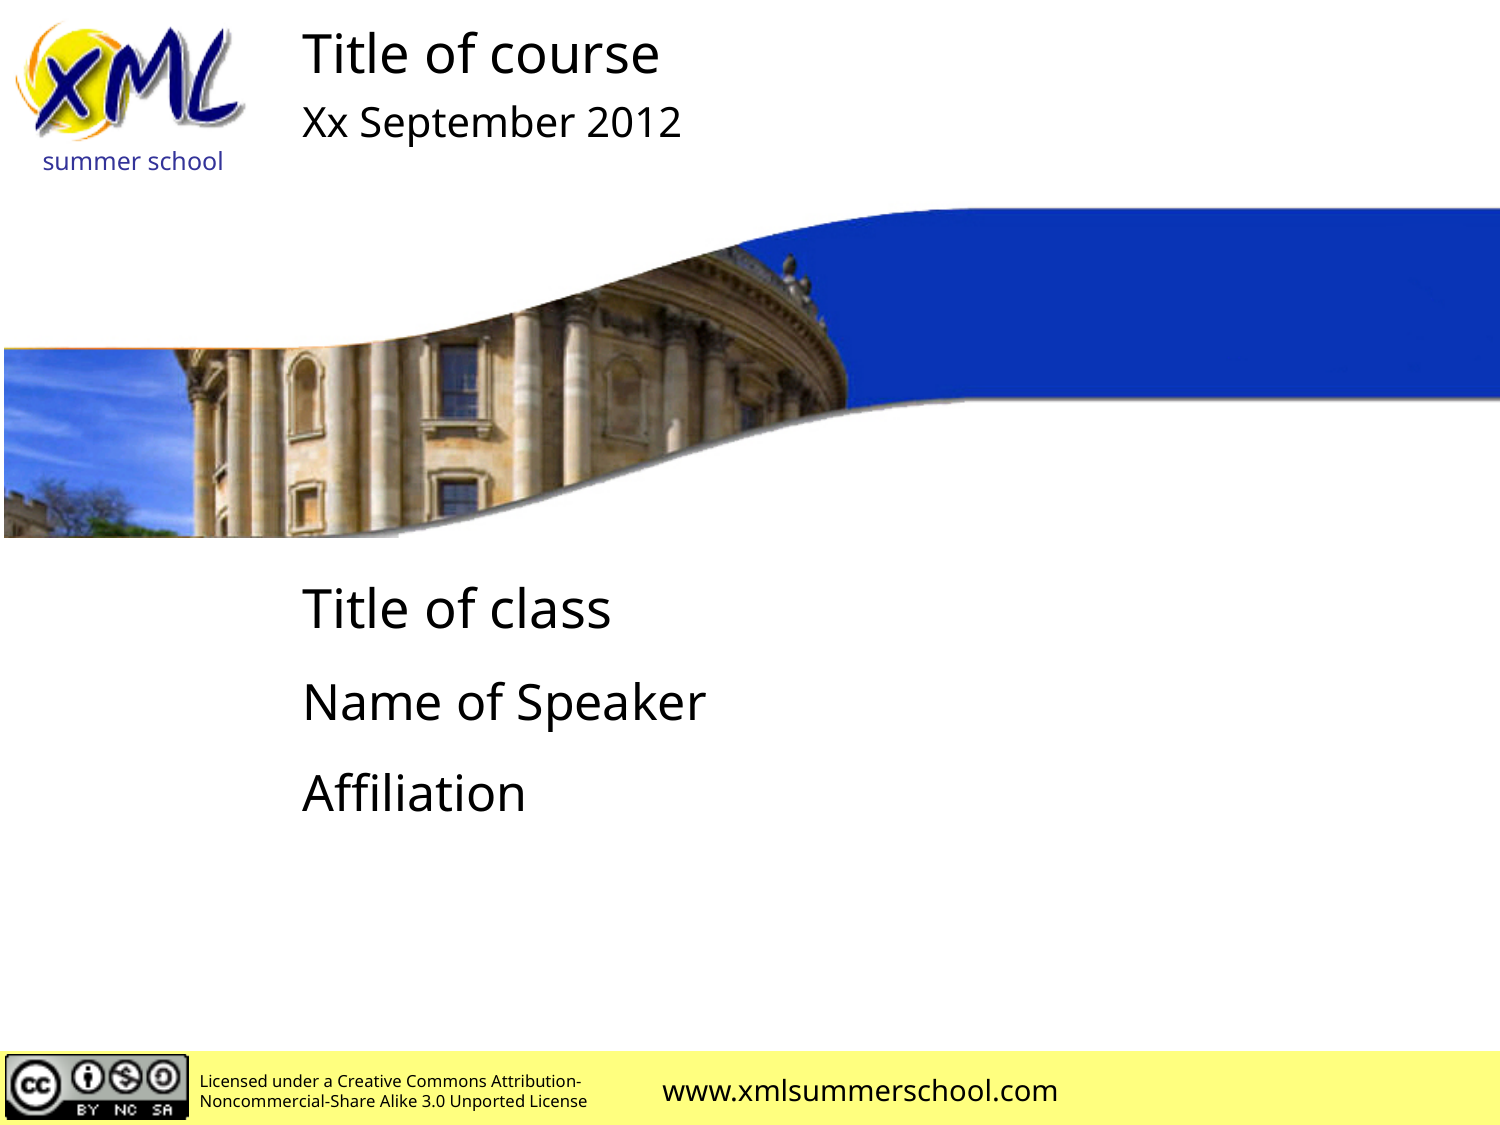

Title of course
Xx September 2012
Title of class
Name of Speaker
Affiliation